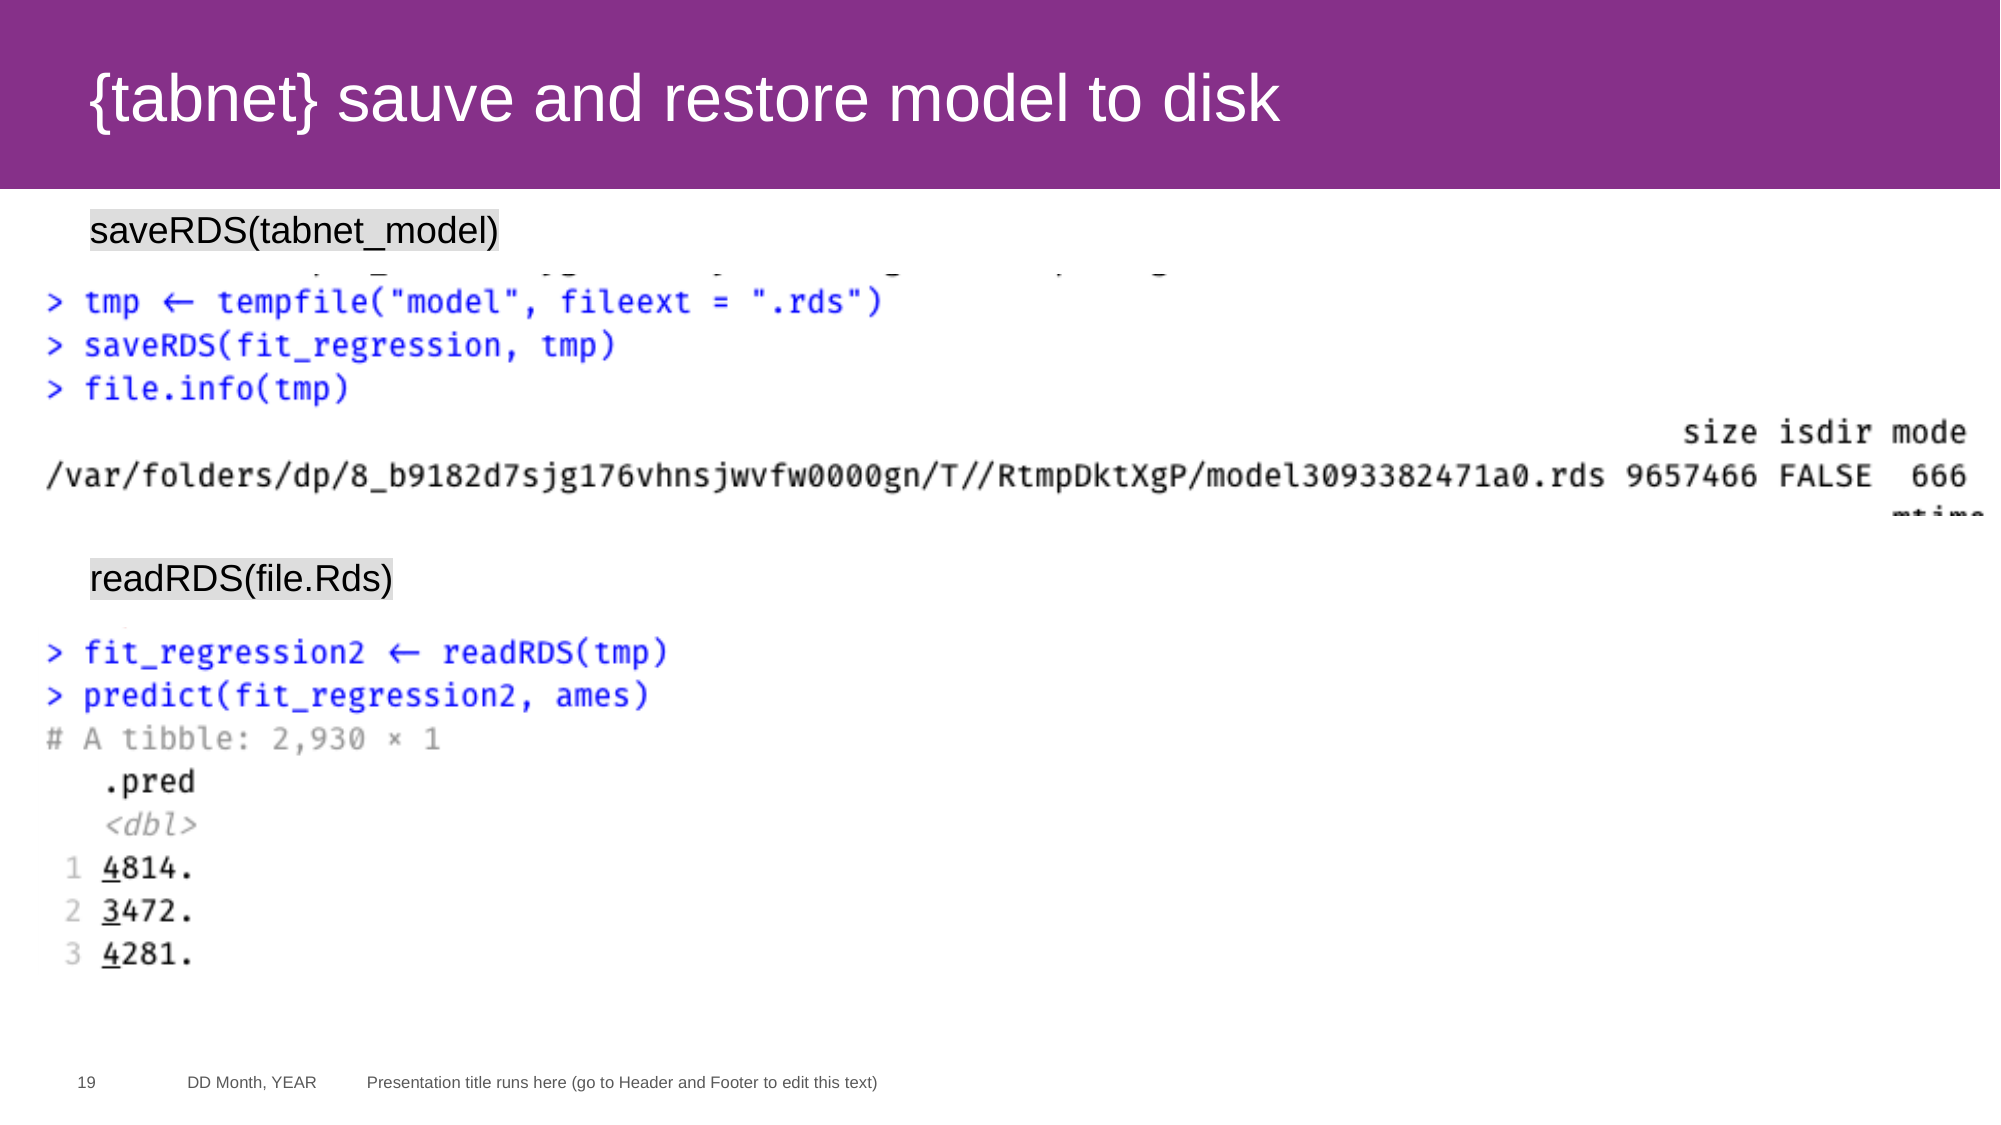

{tabnet} sauve and restore model to disk
saveRDS(tabnet_model)
readRDS(file.Rds)
DD Month, YEAR
Presentation title runs here (go to Header and Footer to edit this text)